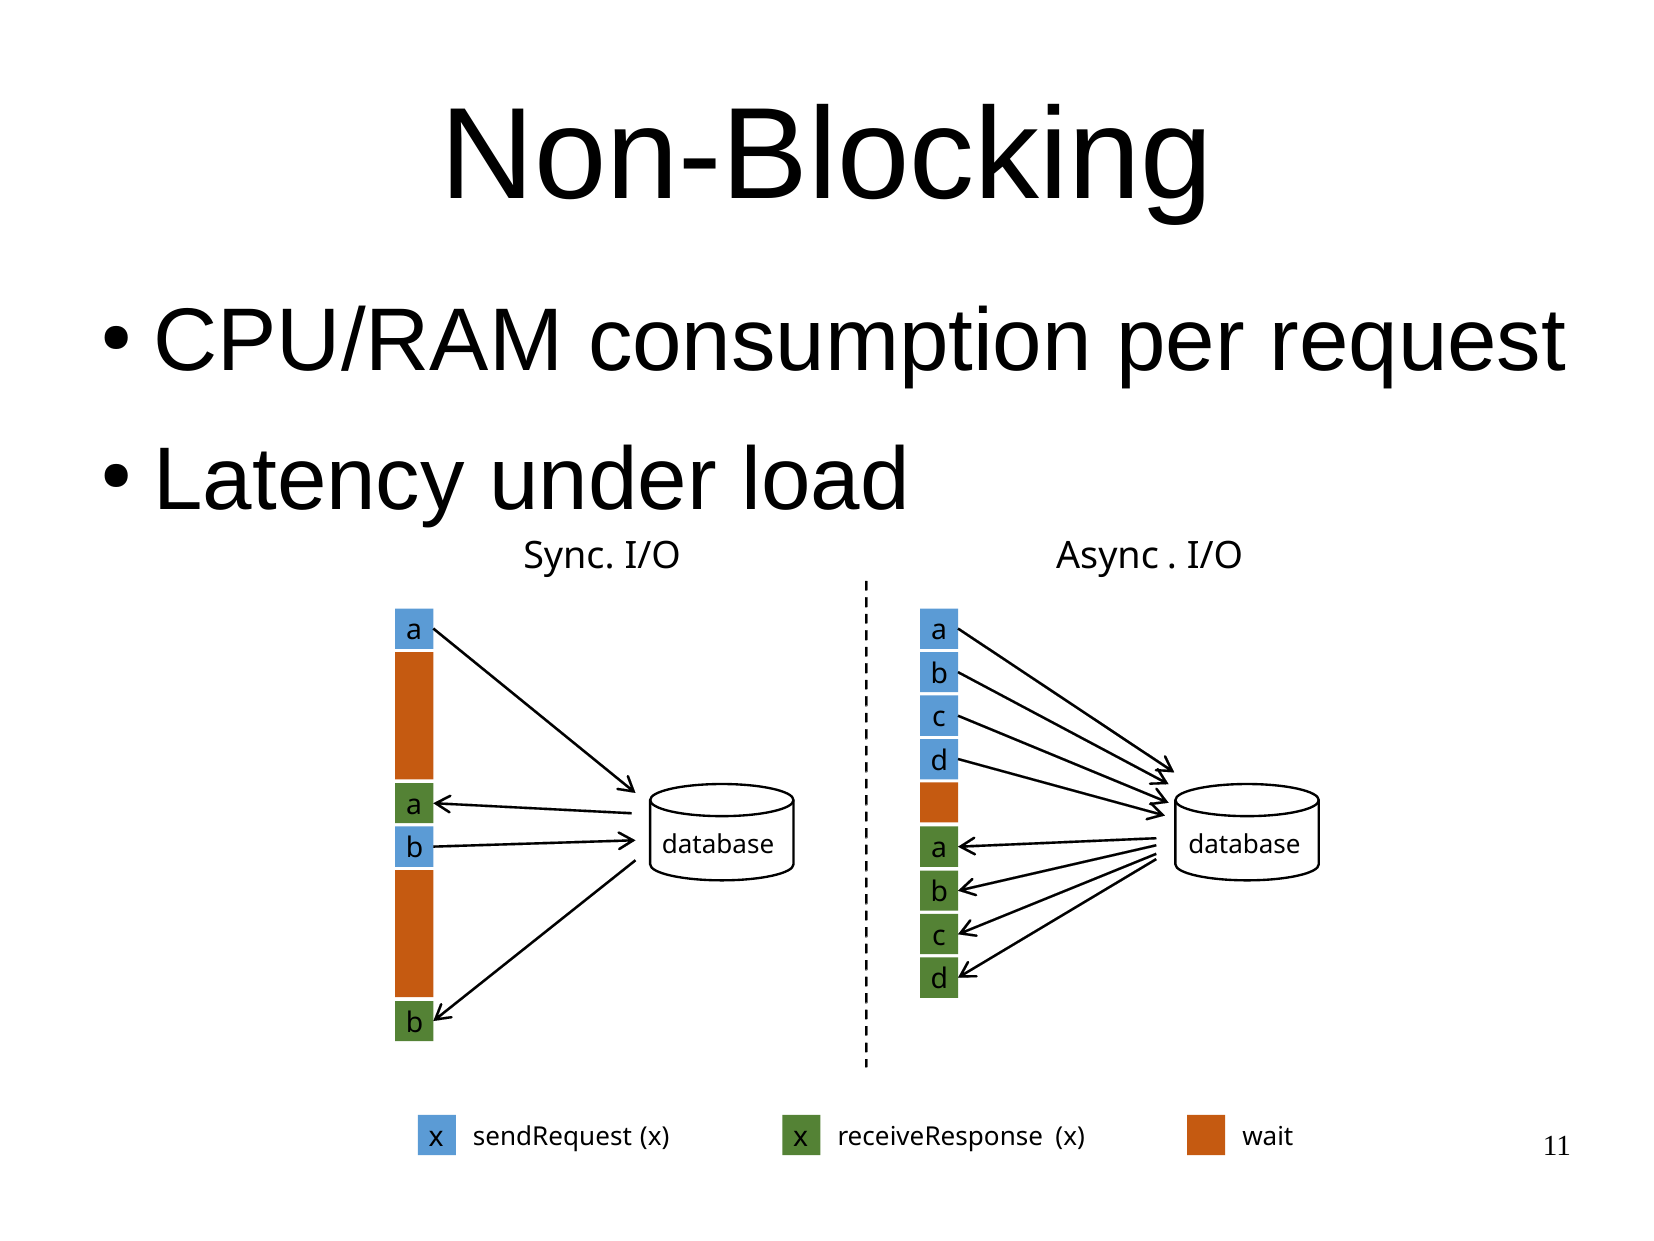

# Non-Blocking
CPU/RAM consumption per request
Latency under load
11